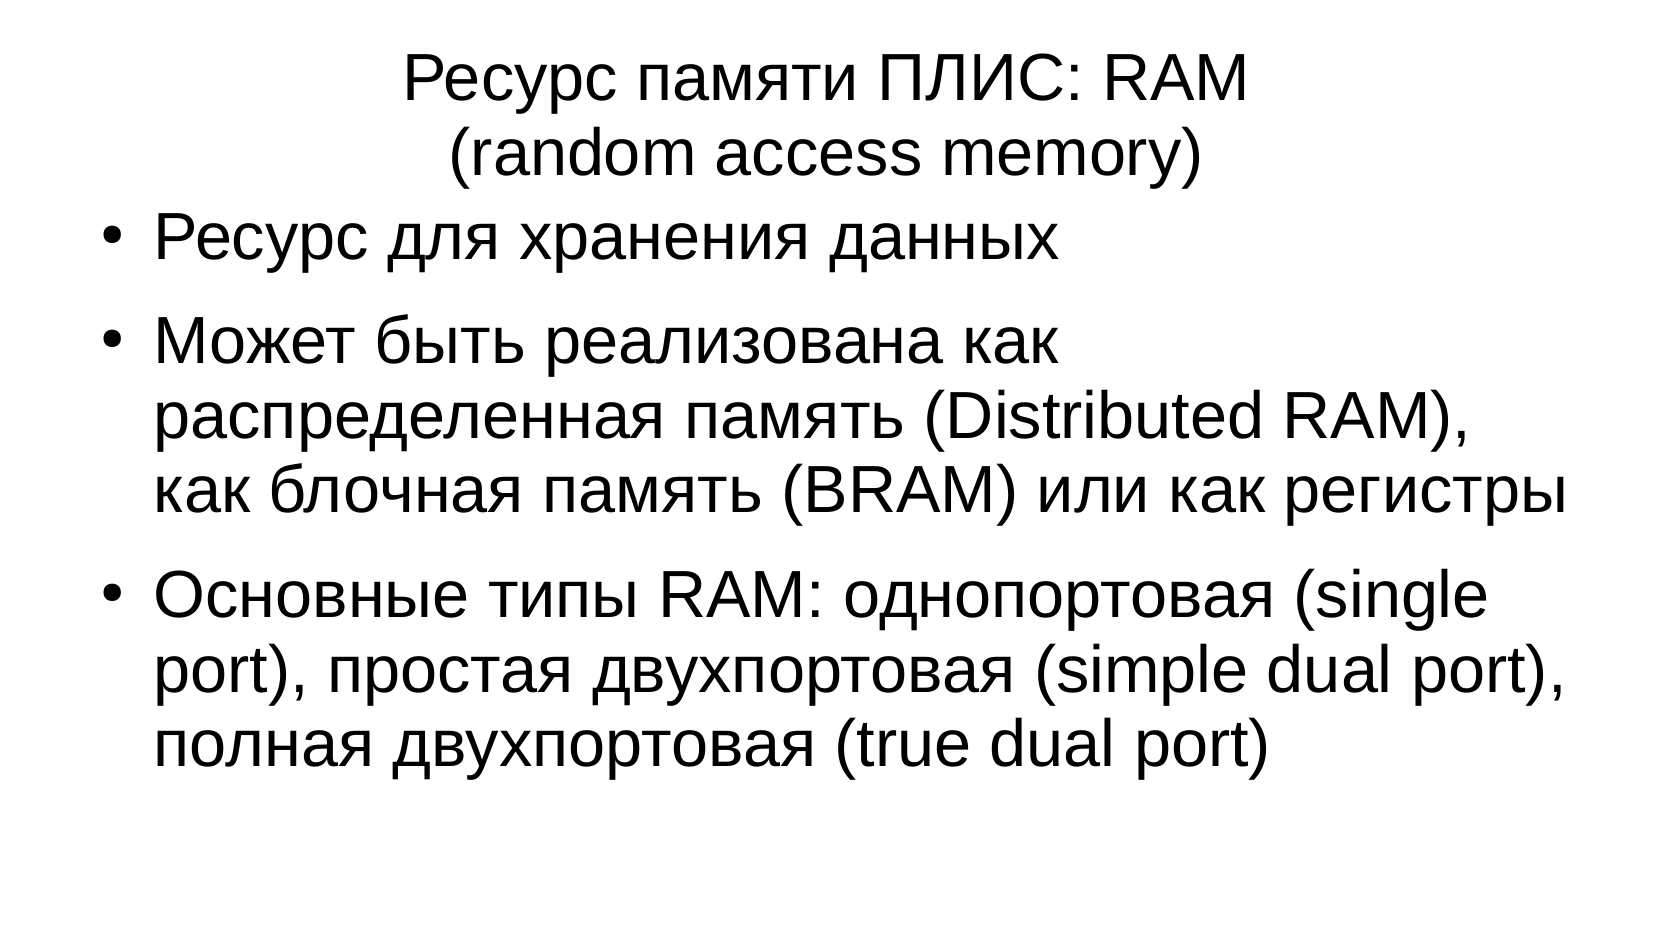

# Ресурс памяти ПЛИС: RAM (random access memory)
Ресурс для хранения данных
Может быть реализована как распределенная память (Distributed RAM), как блочная память (BRAM) или как регистры
Основные типы RAM: однопортовая (single port), простая двухпортовая (simple dual port), полная двухпортовая (true dual port)